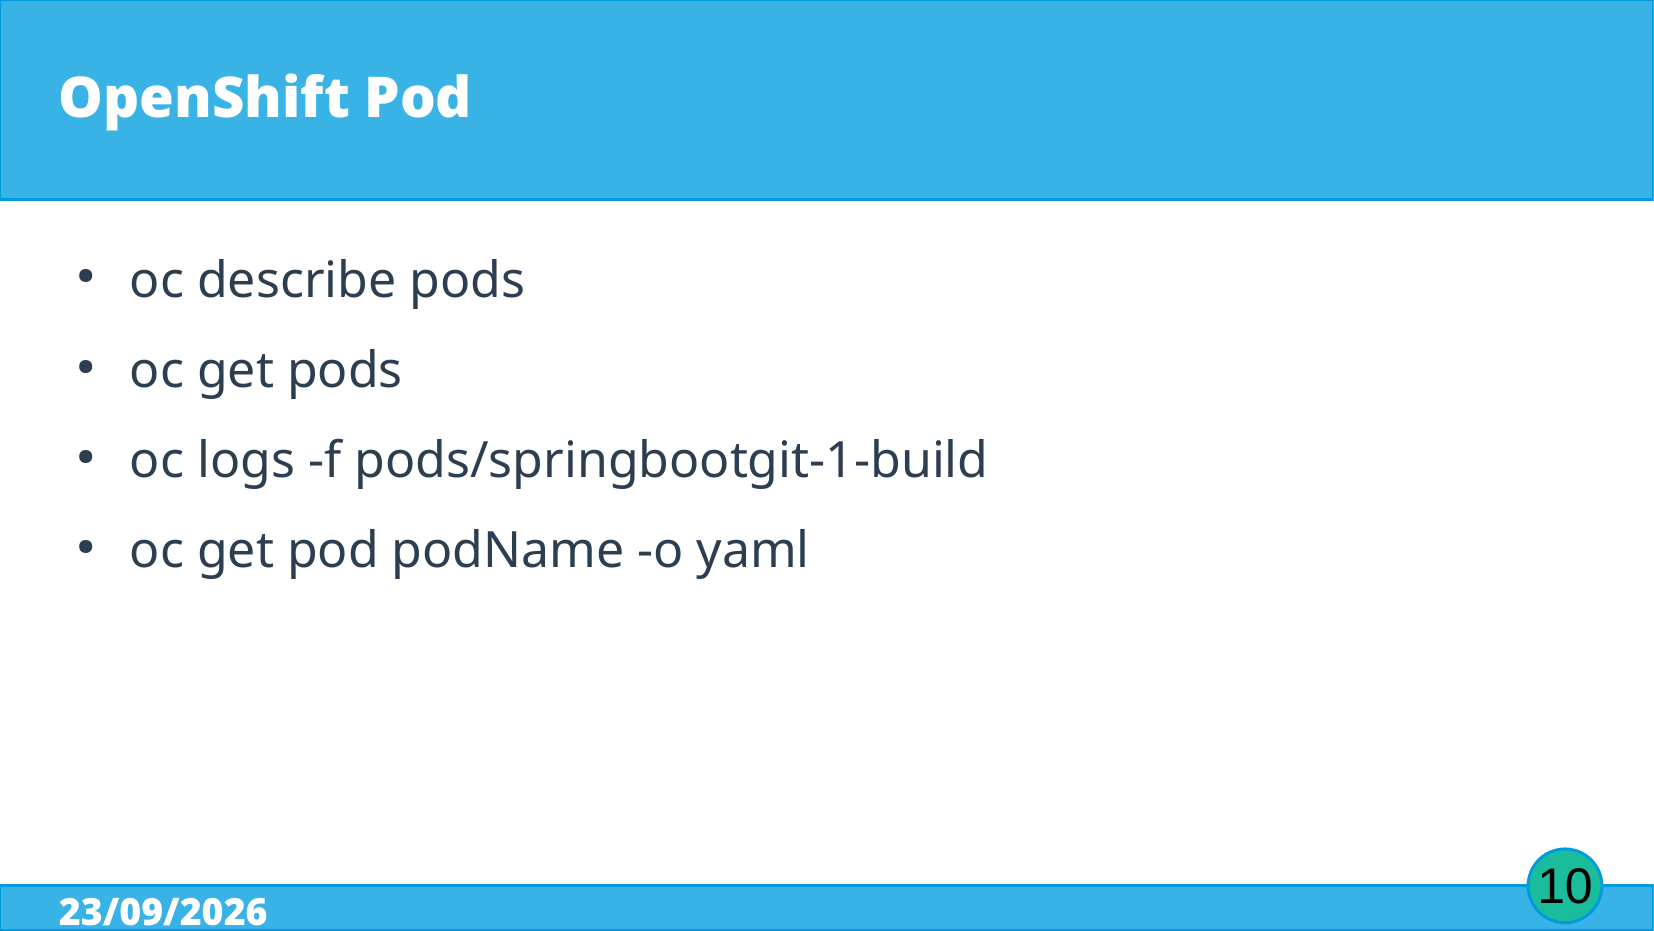

# OpenShift Pod
oc describe pods
oc get pods
oc logs -f pods/springbootgit-1-build
oc get pod podName -o yaml